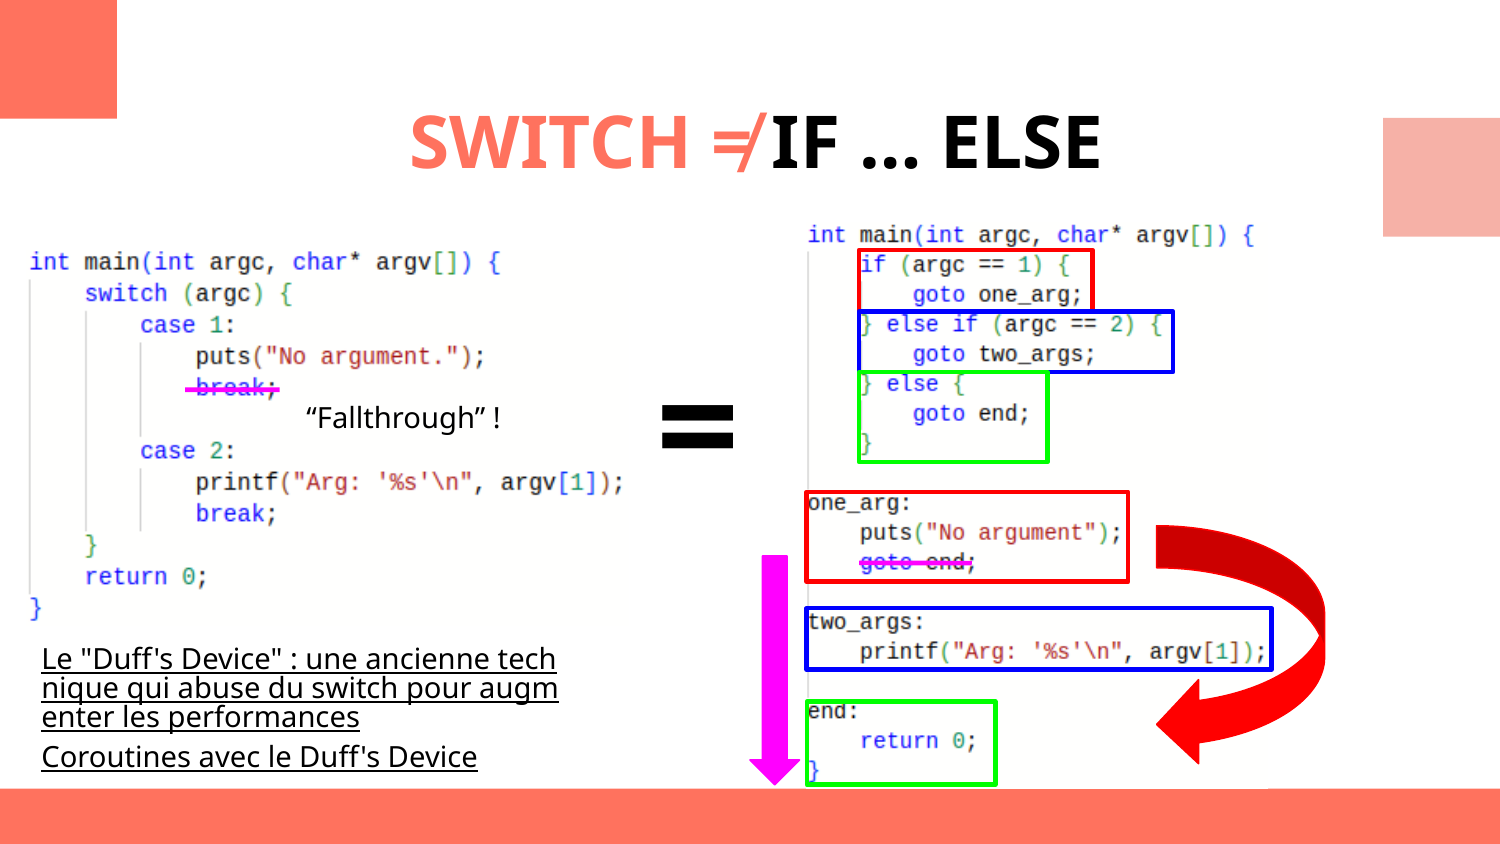

# SWITCH ≠ IF … ELSE
=
“Fallthrough” !
Le "Duff's Device" : une ancienne technique qui abuse du switch pour augmenter les performances
Coroutines avec le Duff's Device